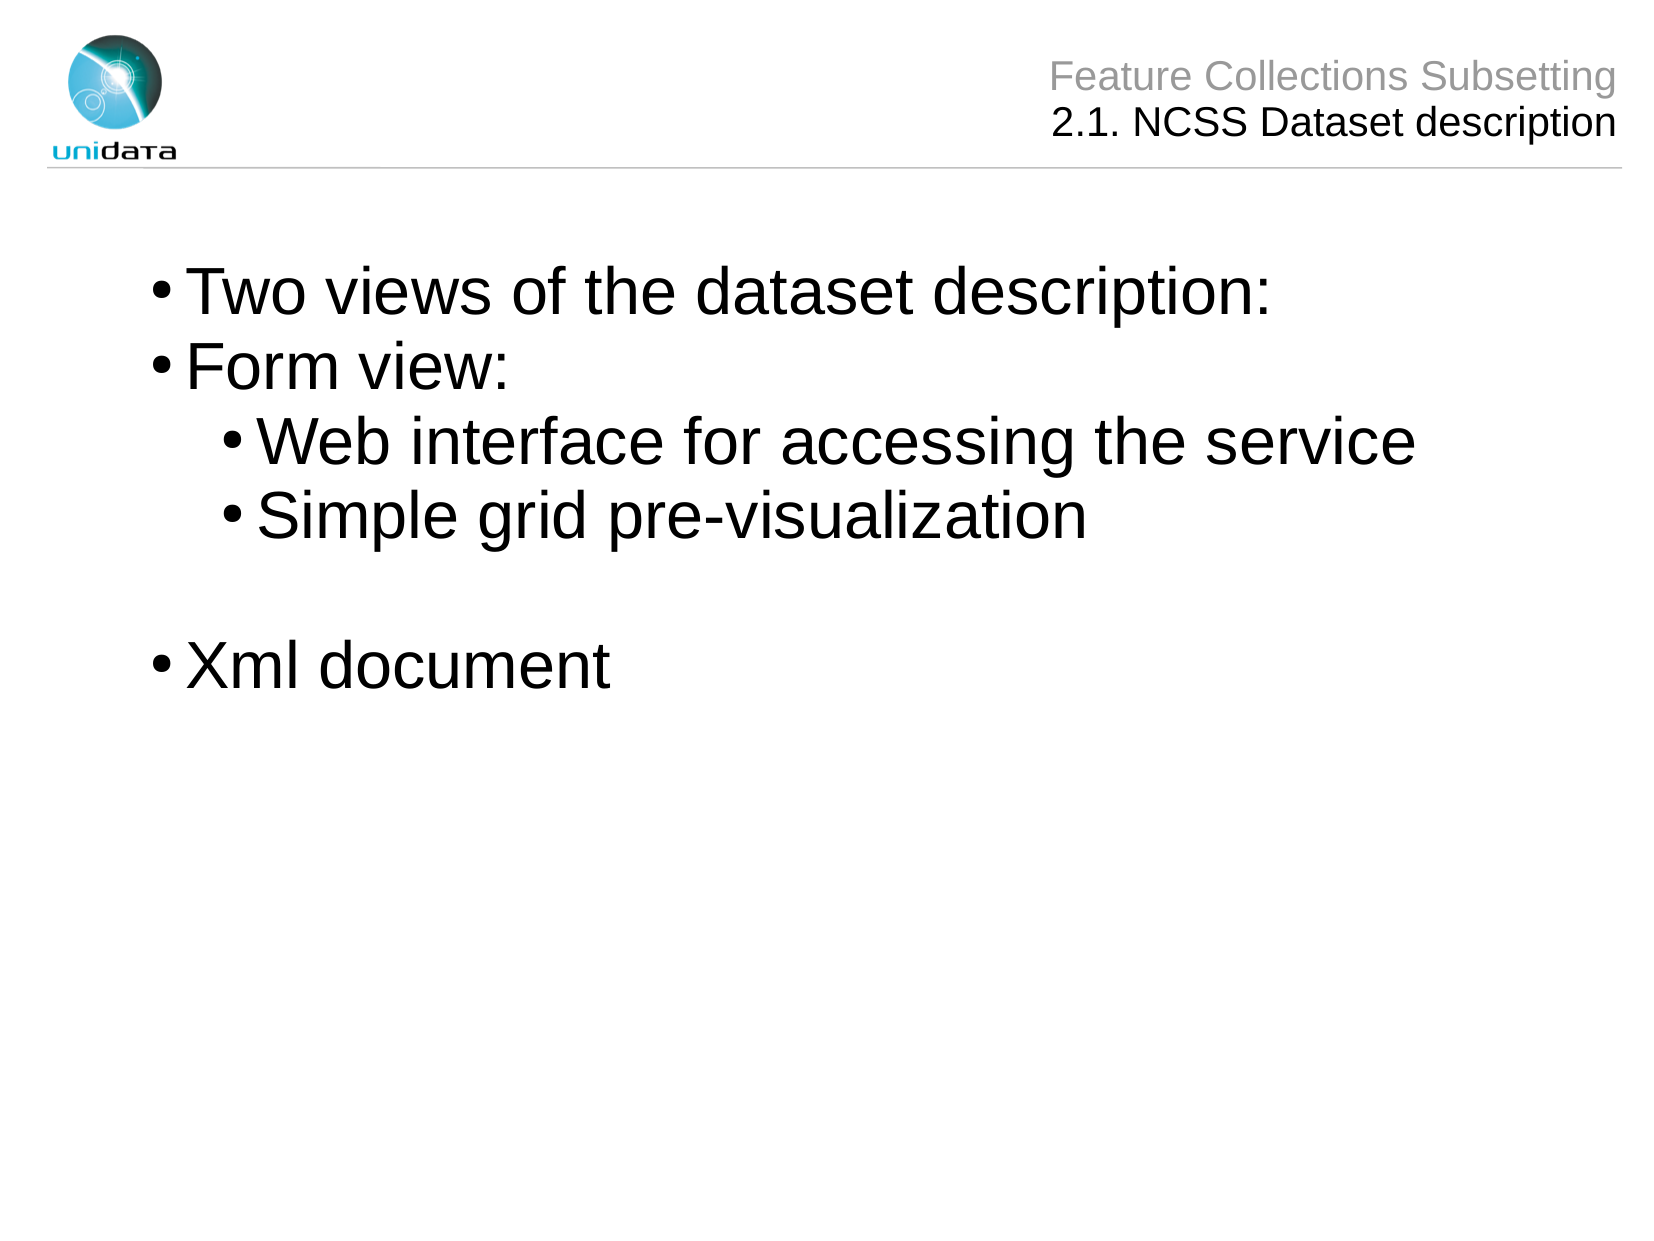

Feature Collections Subsetting
2.1. NCSS Dataset description
Two views of the dataset description:
Form view:
Web interface for accessing the service
Simple grid pre-visualization
Xml document